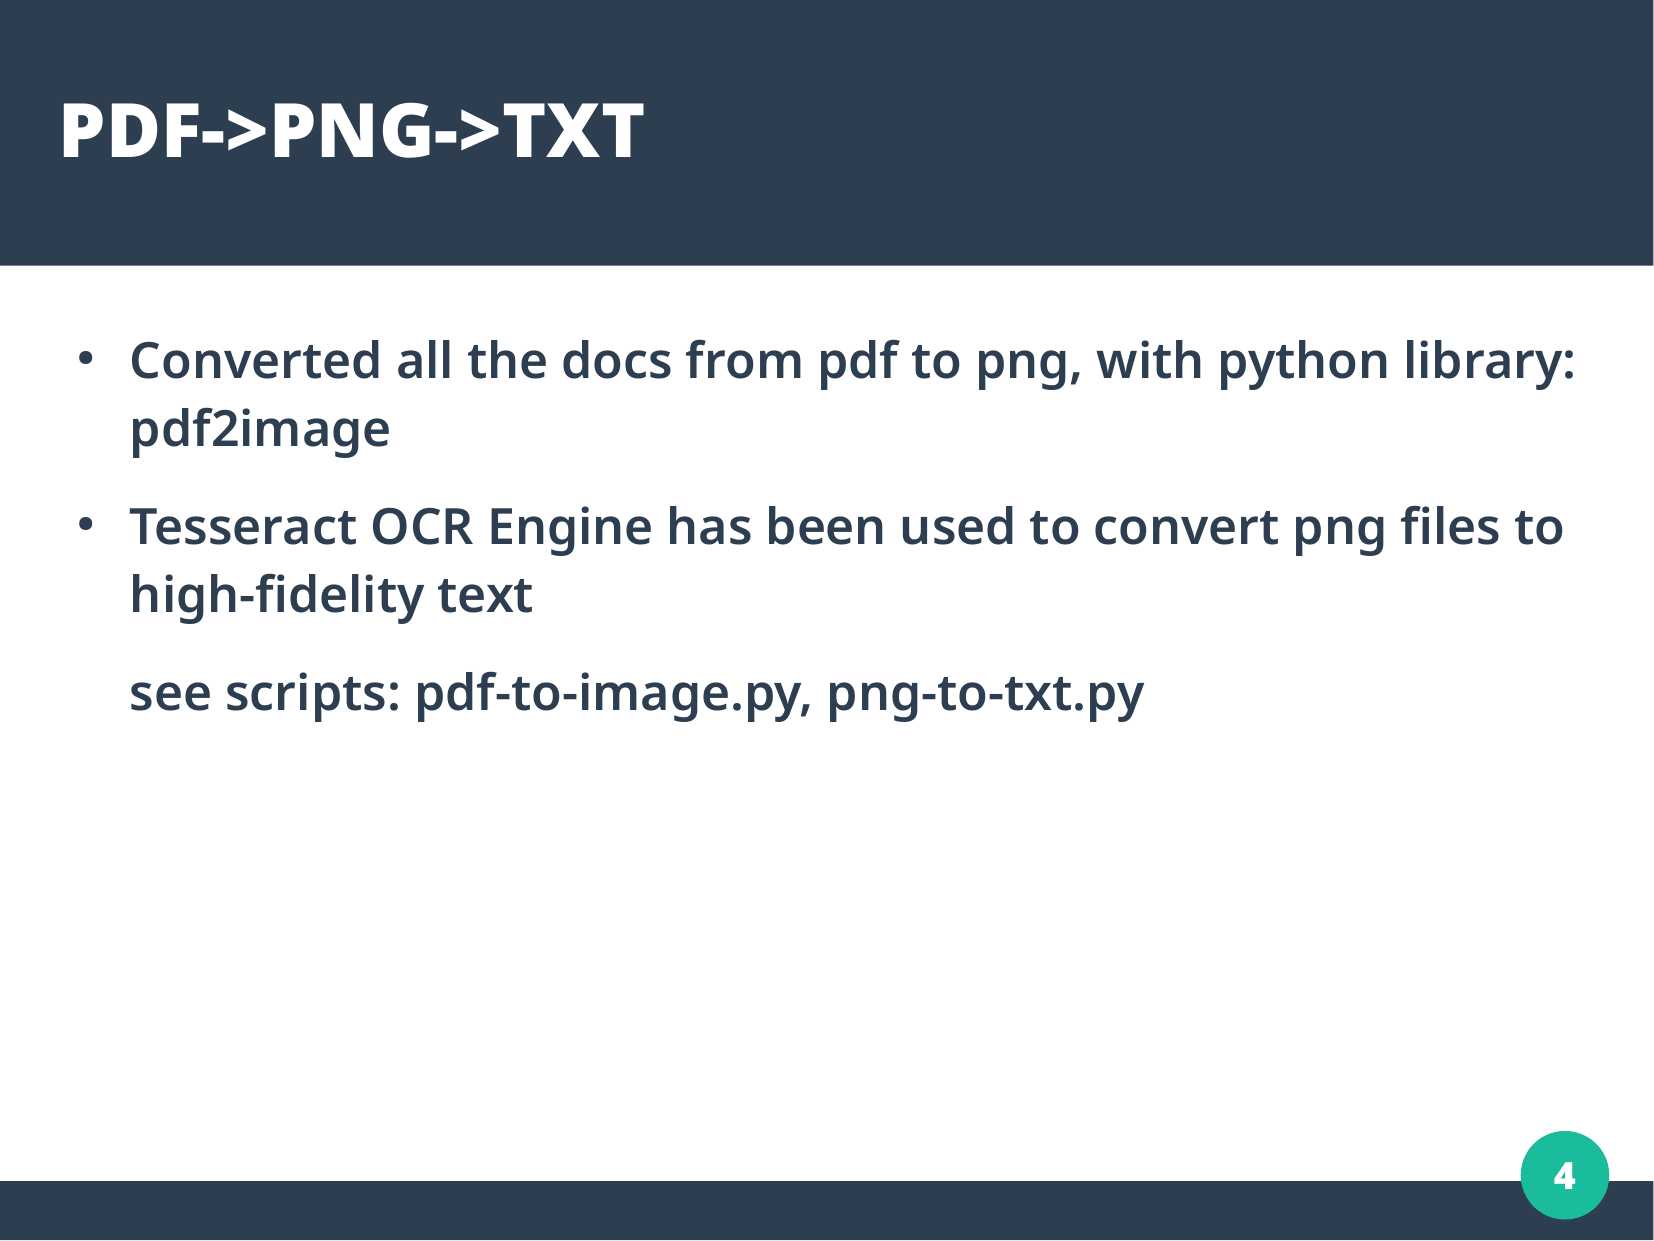

# PDF->PNG->TXT
Converted all the docs from pdf to png, with python library: pdf2image
Tesseract OCR Engine has been used to convert png files to high-fidelity text
see scripts: pdf-to-image.py, png-to-txt.py
4